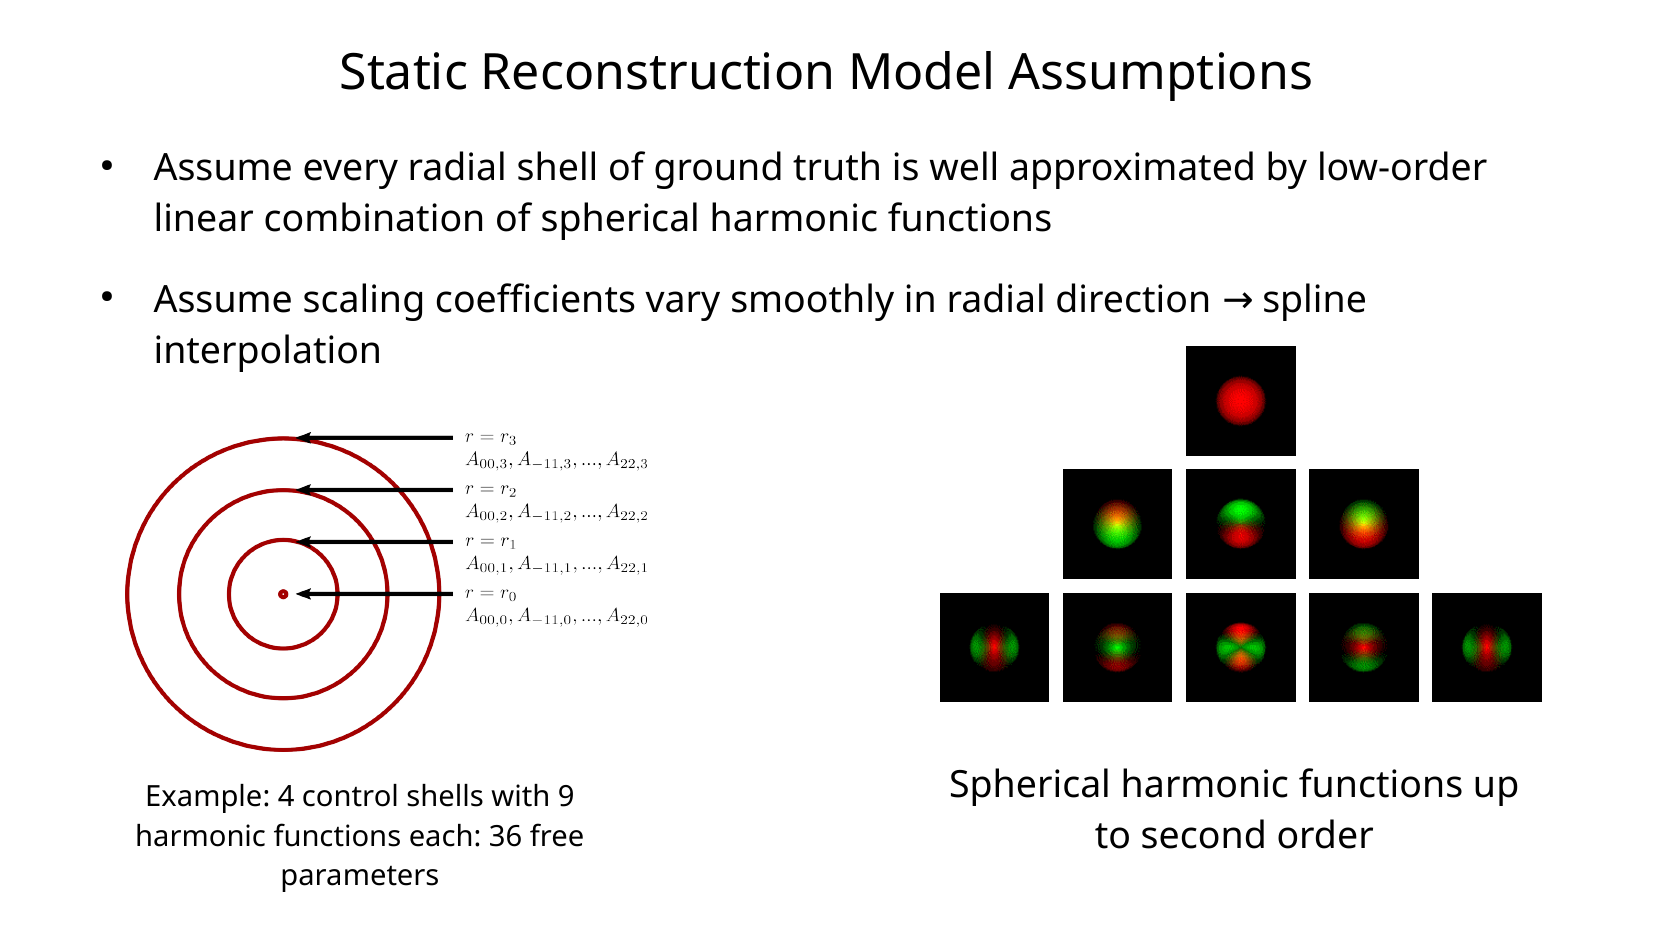

# Static Reconstruction Model Assumptions
Assume every radial shell of ground truth is well approximated by low-order linear combination of spherical harmonic functions
Assume scaling coefficients vary smoothly in radial direction → spline interpolation
Spherical harmonic functions up to second order
Example: 4 control shells with 9 harmonic functions each: 36 free parameters